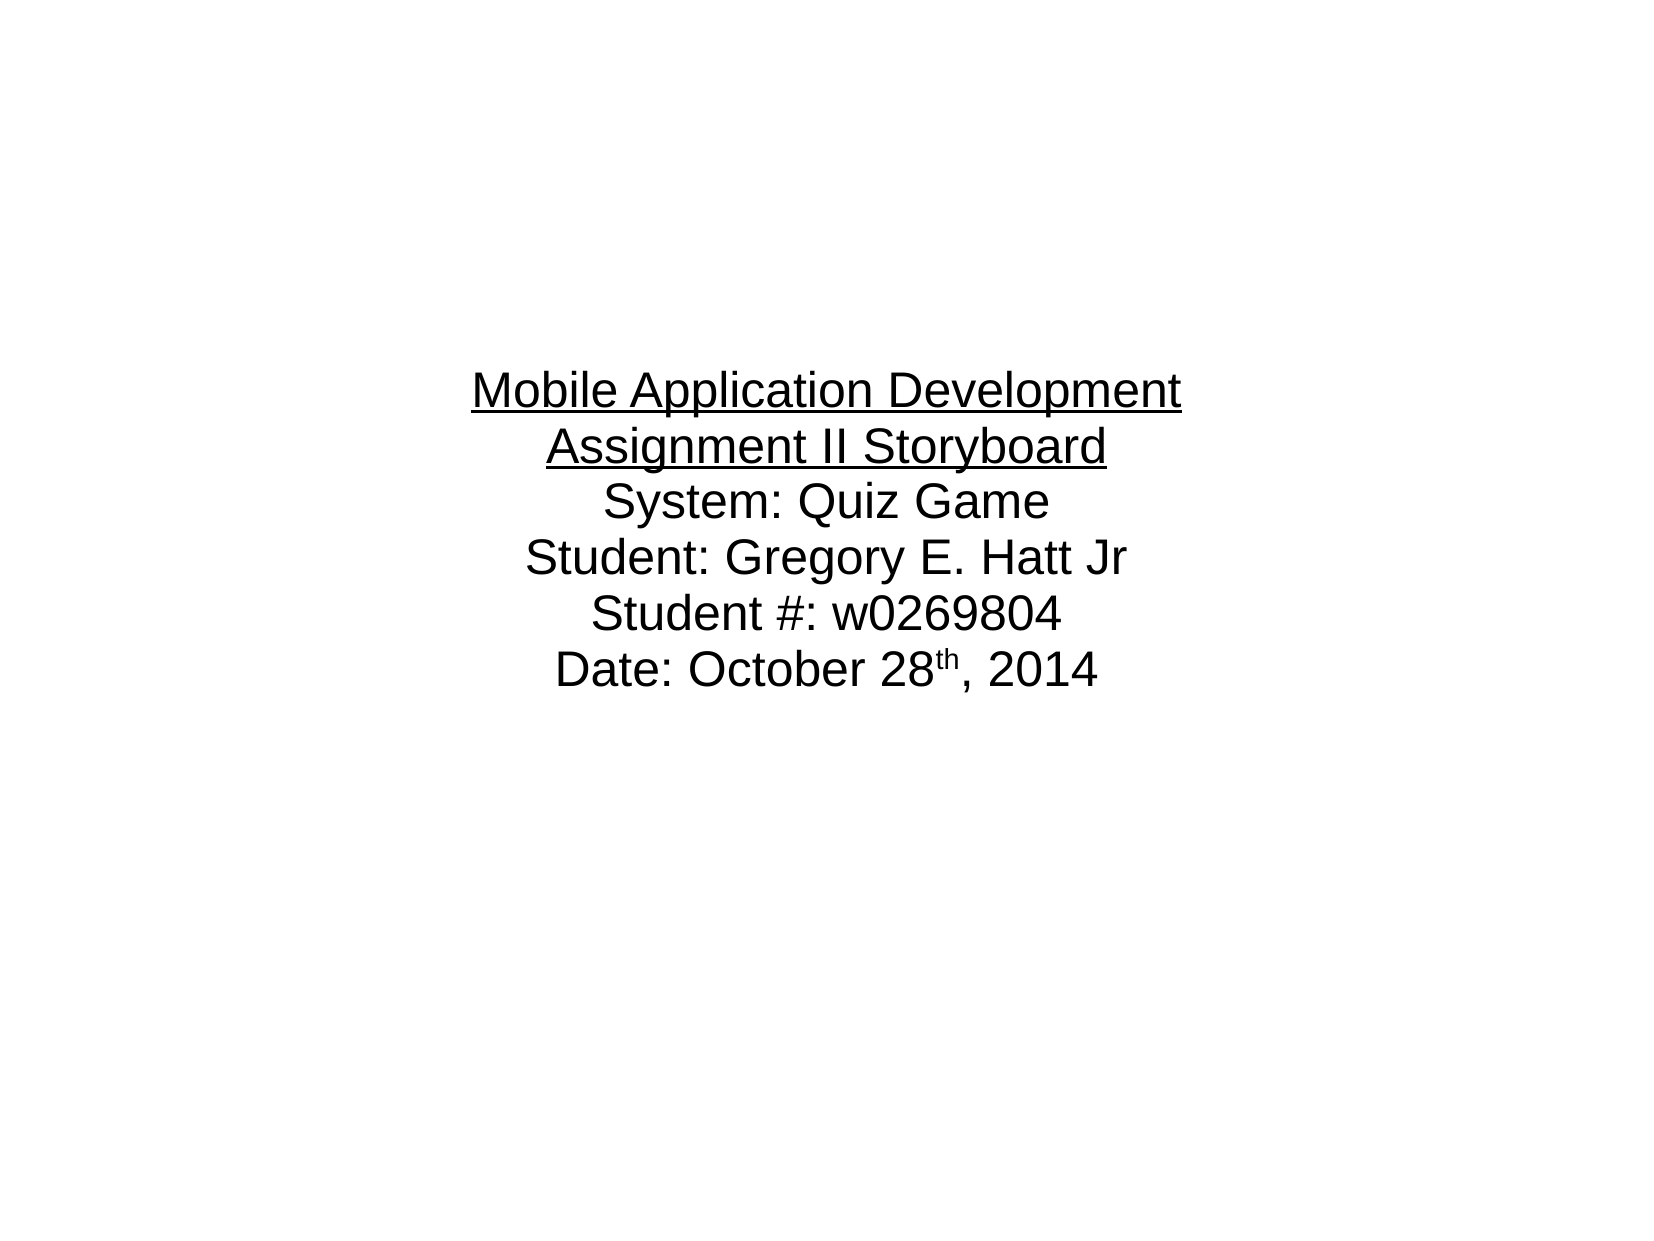

# Mobile Application Development Assignment II Storyboard System: Quiz Game Student: Gregory E. Hatt Jr
Student #: w0269804
Date: October 28th, 2014